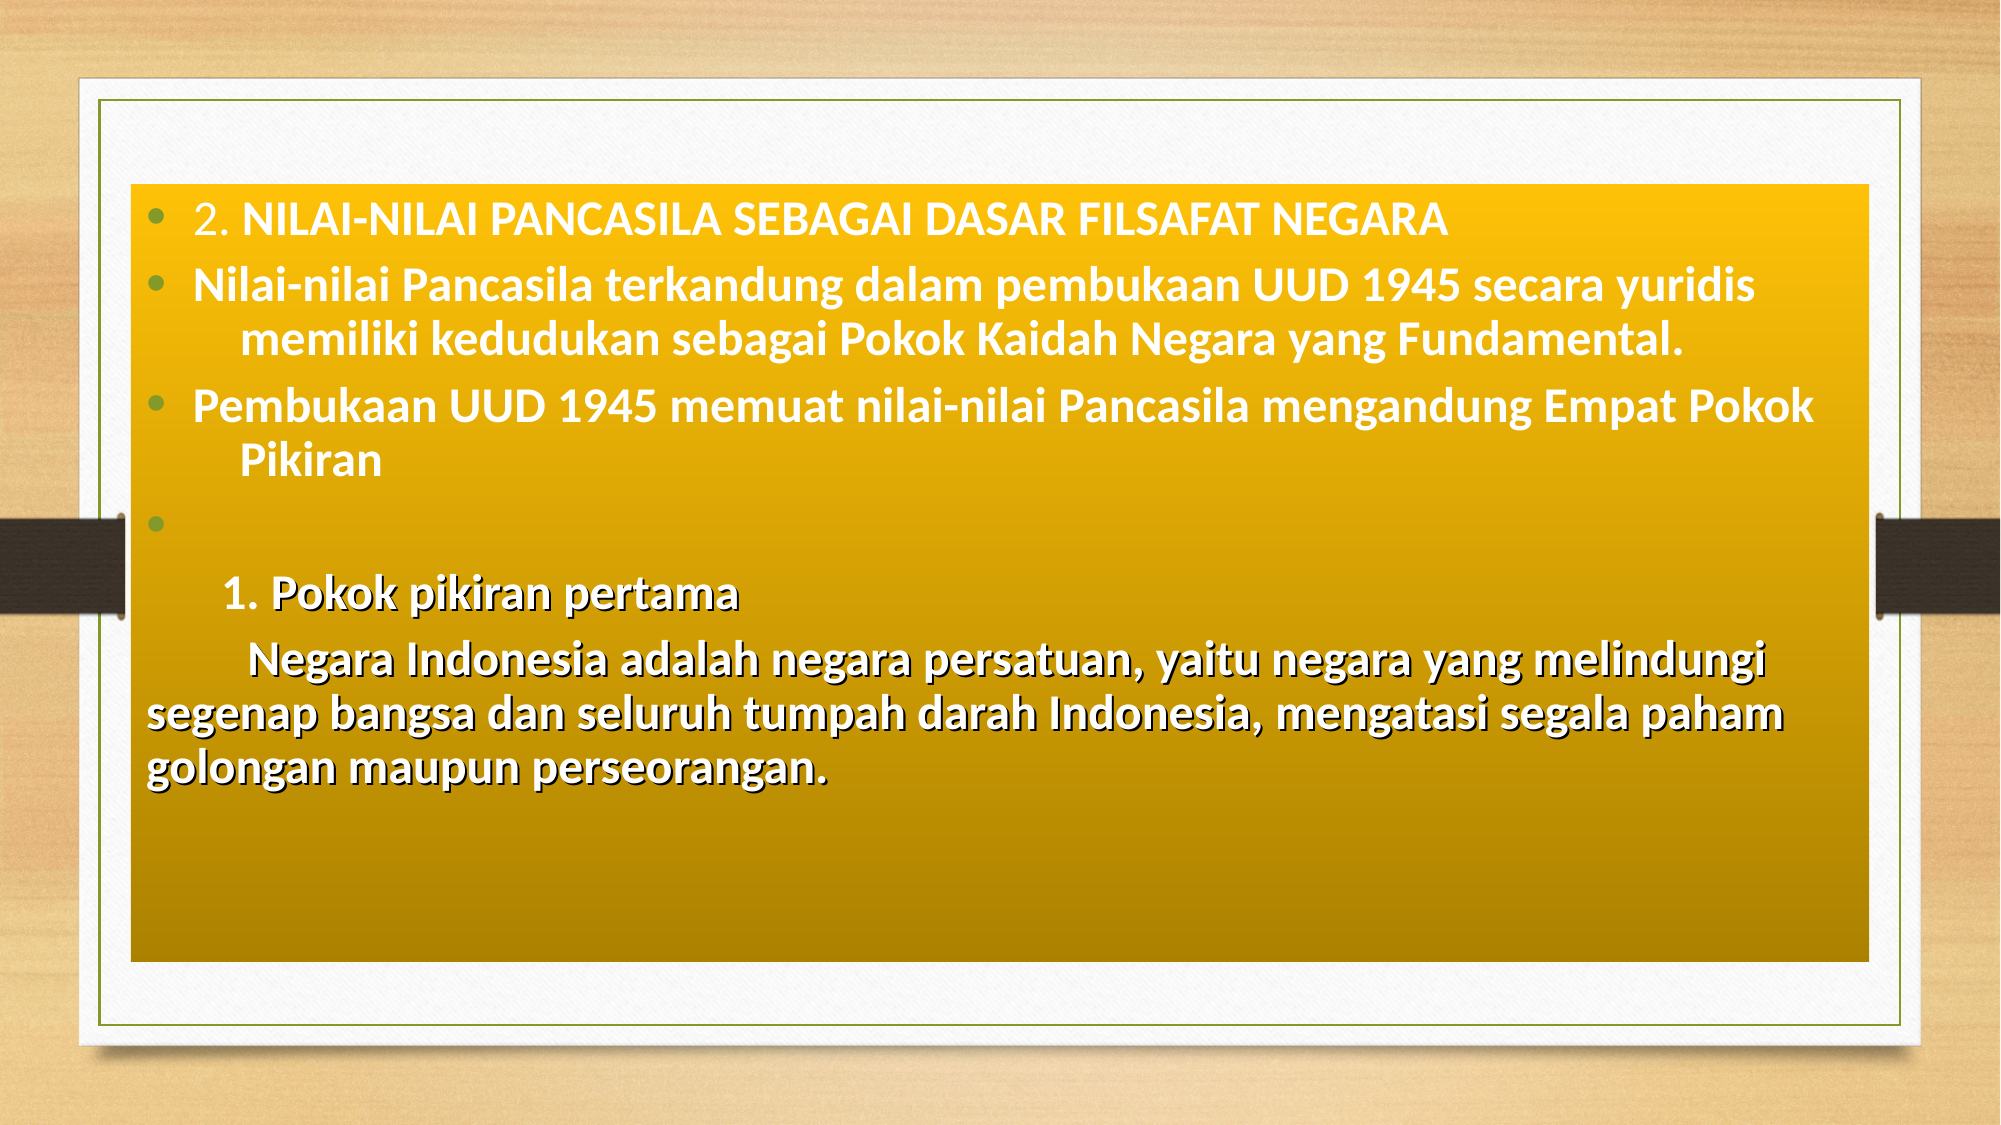

# 2. NILAI-NILAI PANCASILA SEBAGAI DASAR FILSAFAT NEGARA
Nilai-nilai Pancasila terkandung dalam pembukaan UUD 1945 secara yuridis memiliki kedudukan sebagai Pokok Kaidah Negara yang Fundamental.
Pembukaan UUD 1945 memuat nilai-nilai Pancasila mengandung Empat Pokok Pikiran
	1. Pokok pikiran pertama
 Negara Indonesia adalah negara persatuan, yaitu negara yang melindungi segenap bangsa dan seluruh tumpah darah Indonesia, mengatasi segala paham golongan maupun perseorangan.